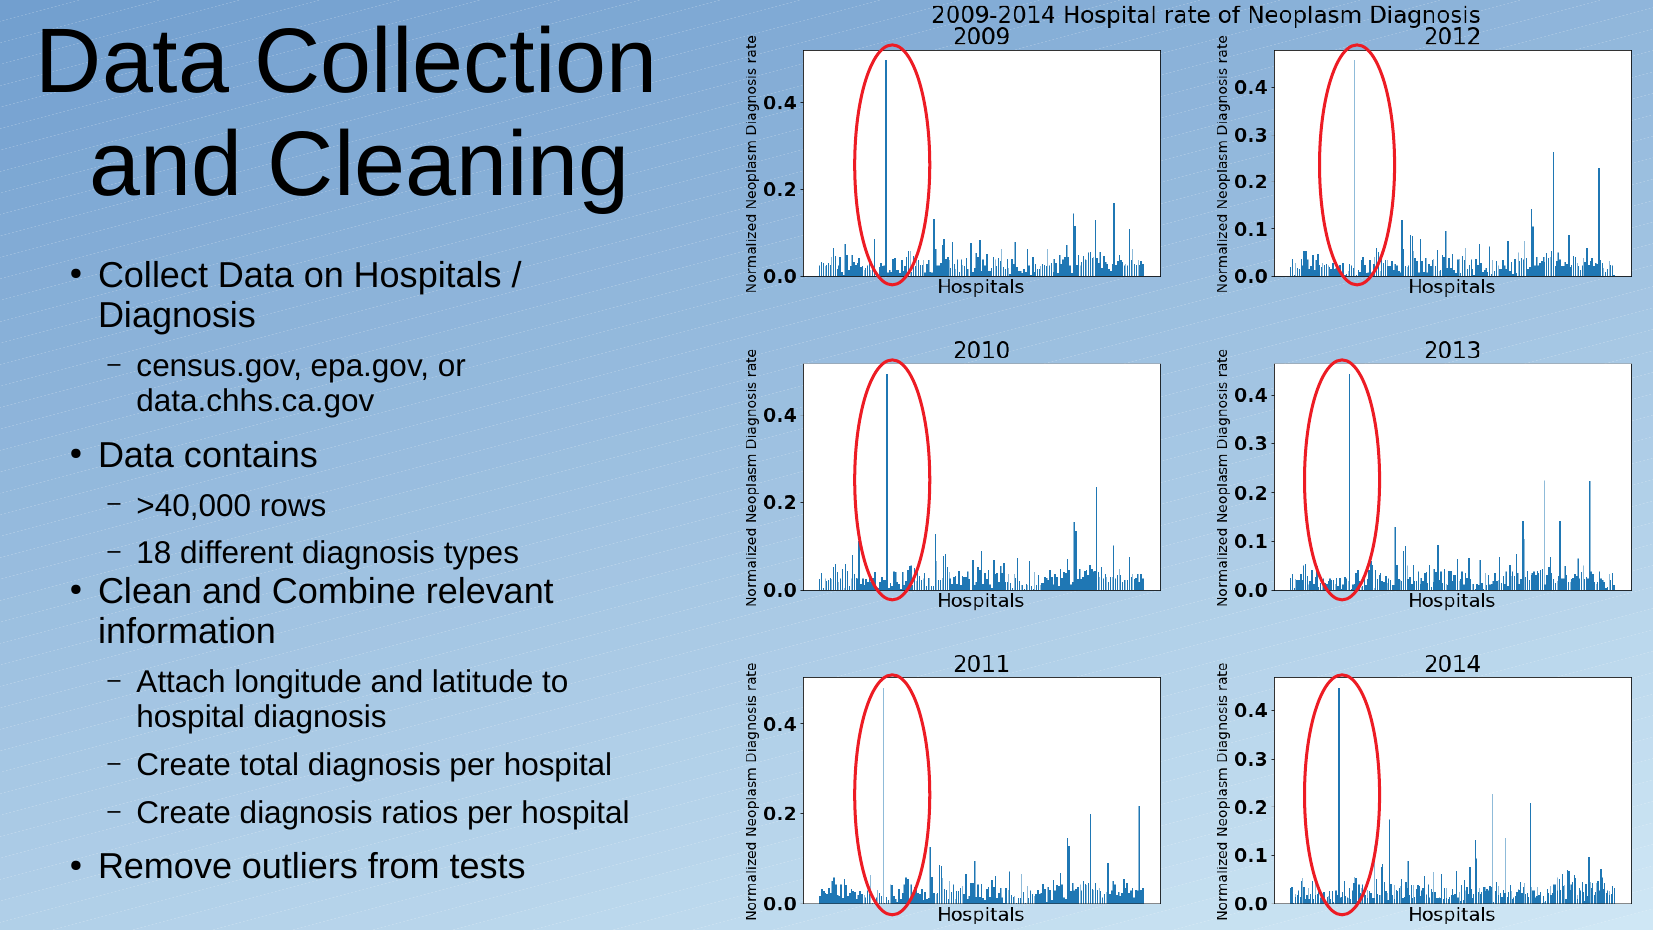

# Data Collection and Cleaning
Collect Data on Hospitals / Diagnosis
census.gov, epa.gov, or data.chhs.ca.gov
Data contains
>40,000 rows
18 different diagnosis types
Clean and Combine relevant information
Attach longitude and latitude to hospital diagnosis
Create total diagnosis per hospital
Create diagnosis ratios per hospital
Remove outliers from tests